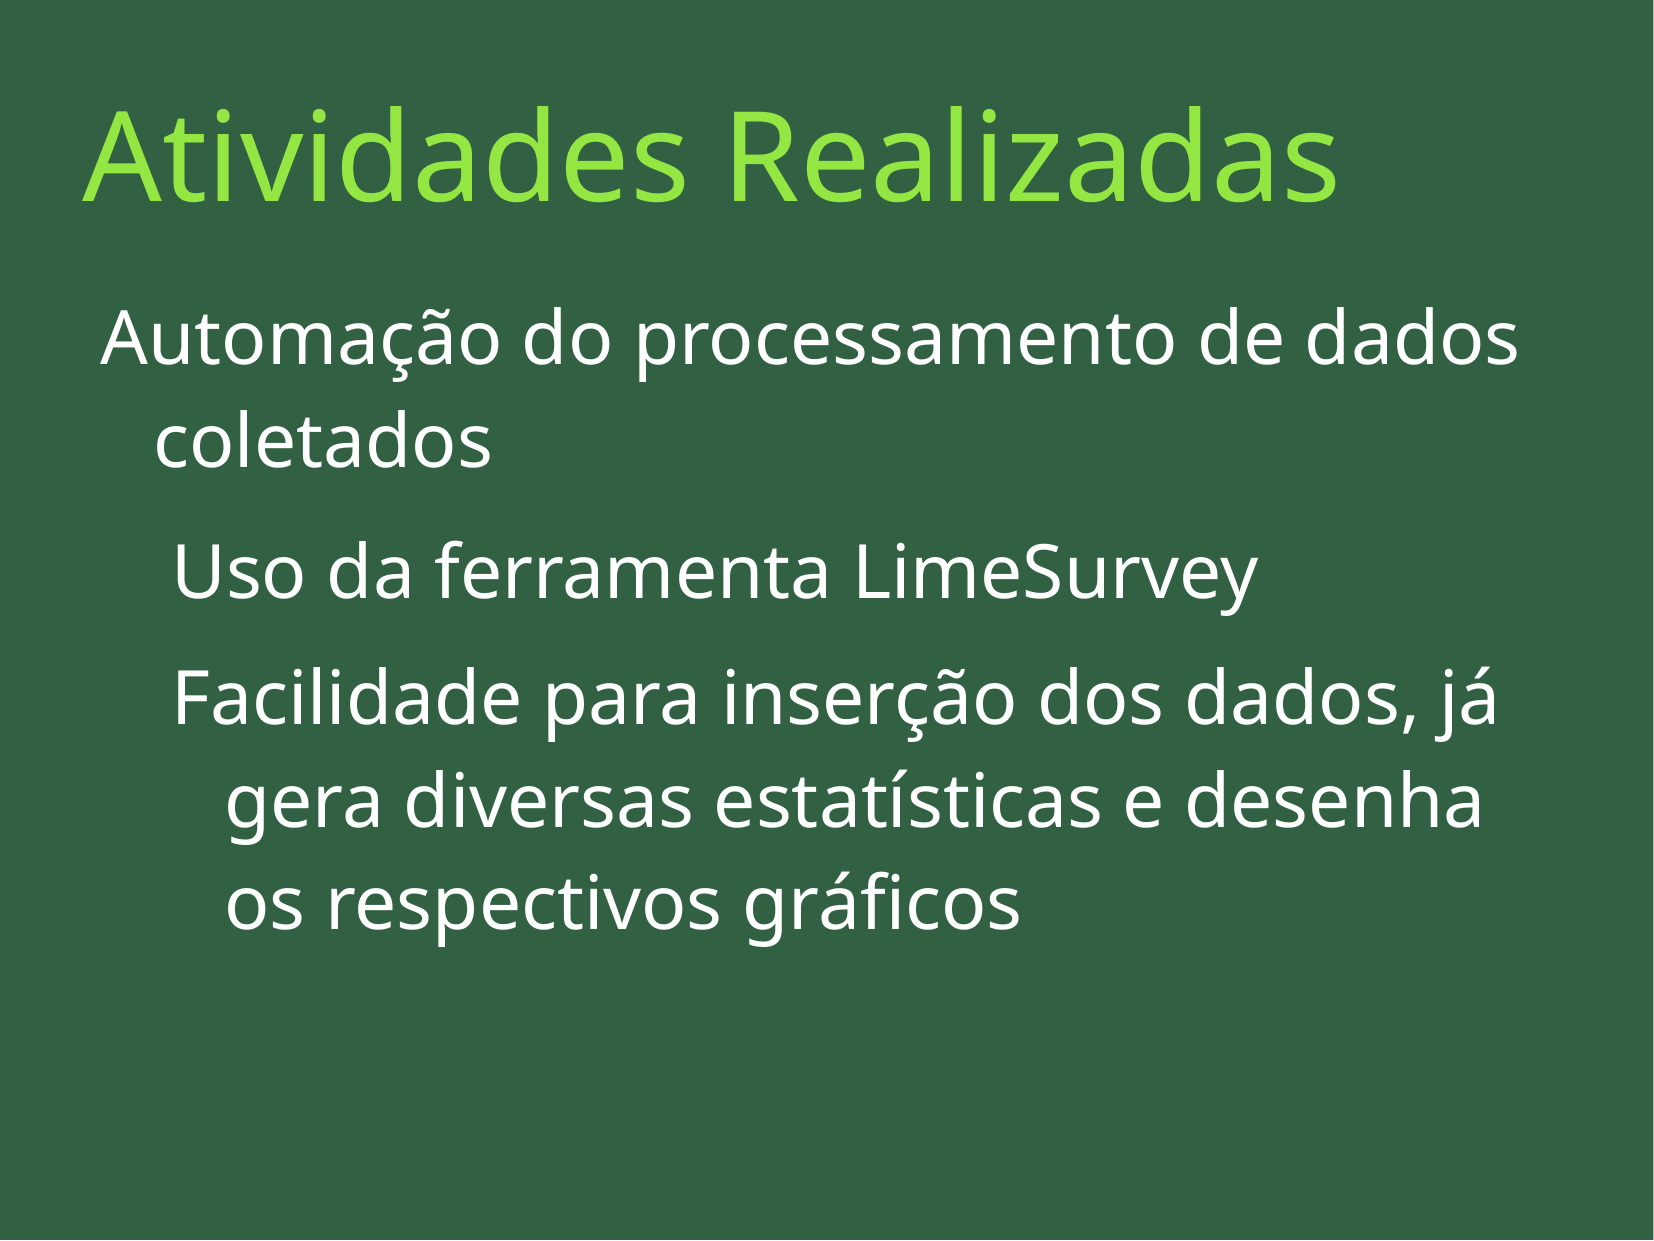

# Atividades Realizadas
Automação do processamento de dados coletados
Uso da ferramenta LimeSurvey
Facilidade para inserção dos dados, já gera diversas estatísticas e desenha os respectivos gráficos